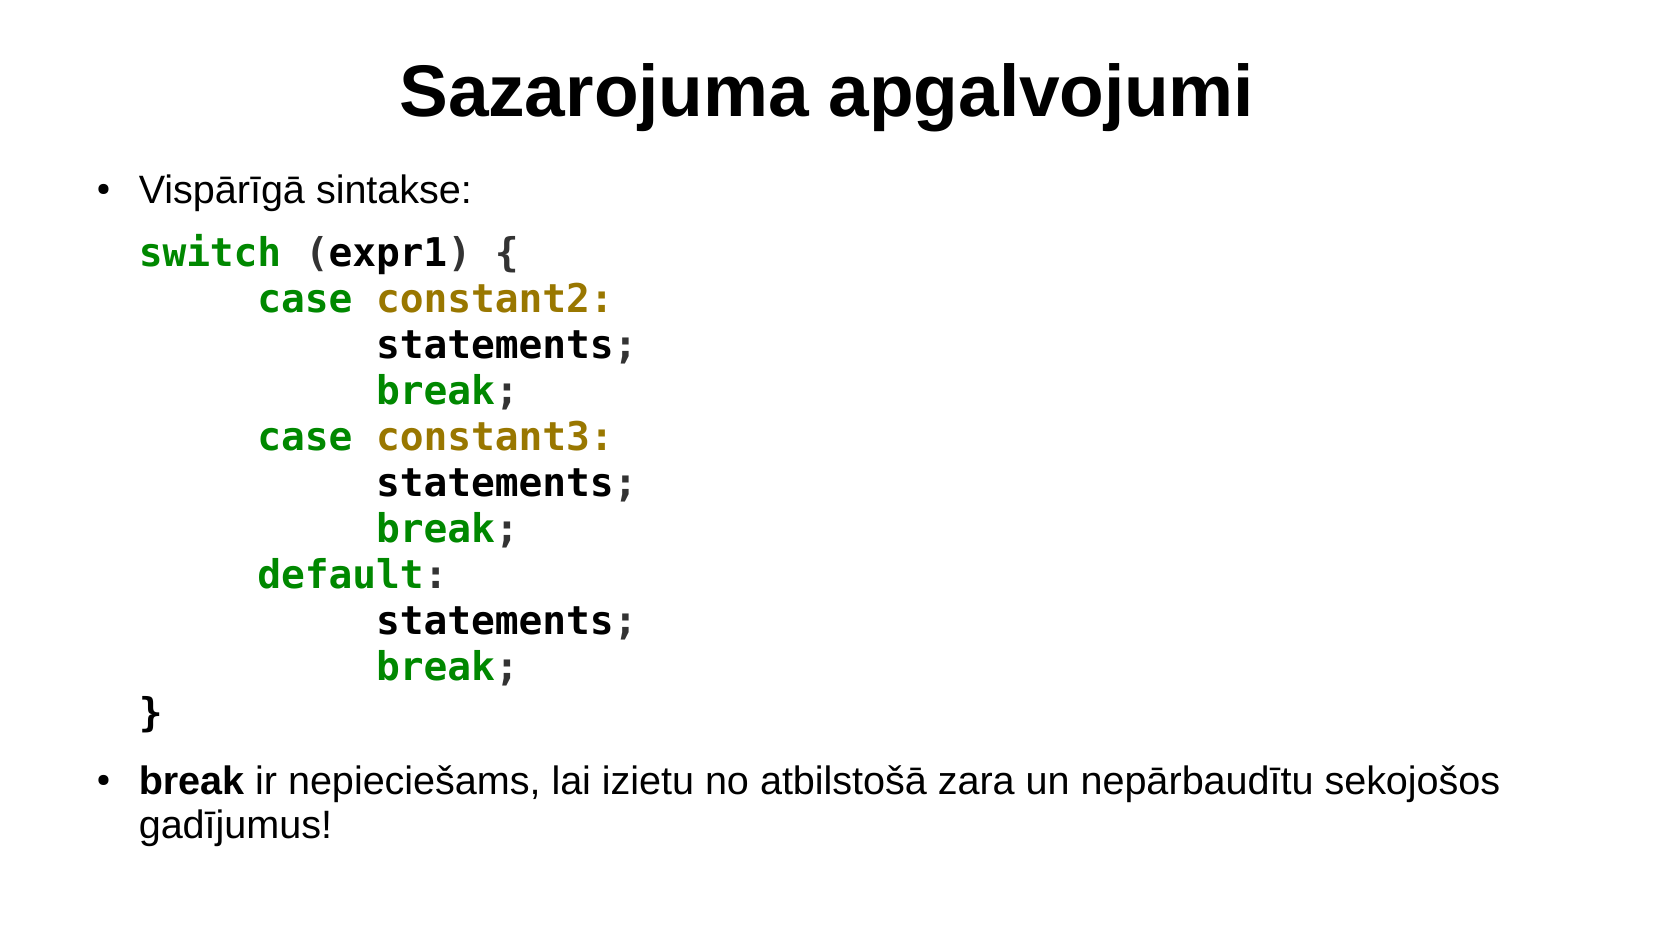

# Sazarojuma apgalvojumi
Vispārīgā sintakse:
switch (expr1) {
 case constant2:
 statements;
 break;
 case constant3:
 statements;
 break;
 default:
 statements;
 break;
}
break ir nepieciešams, lai izietu no atbilstošā zara un nepārbaudītu sekojošos gadījumus!